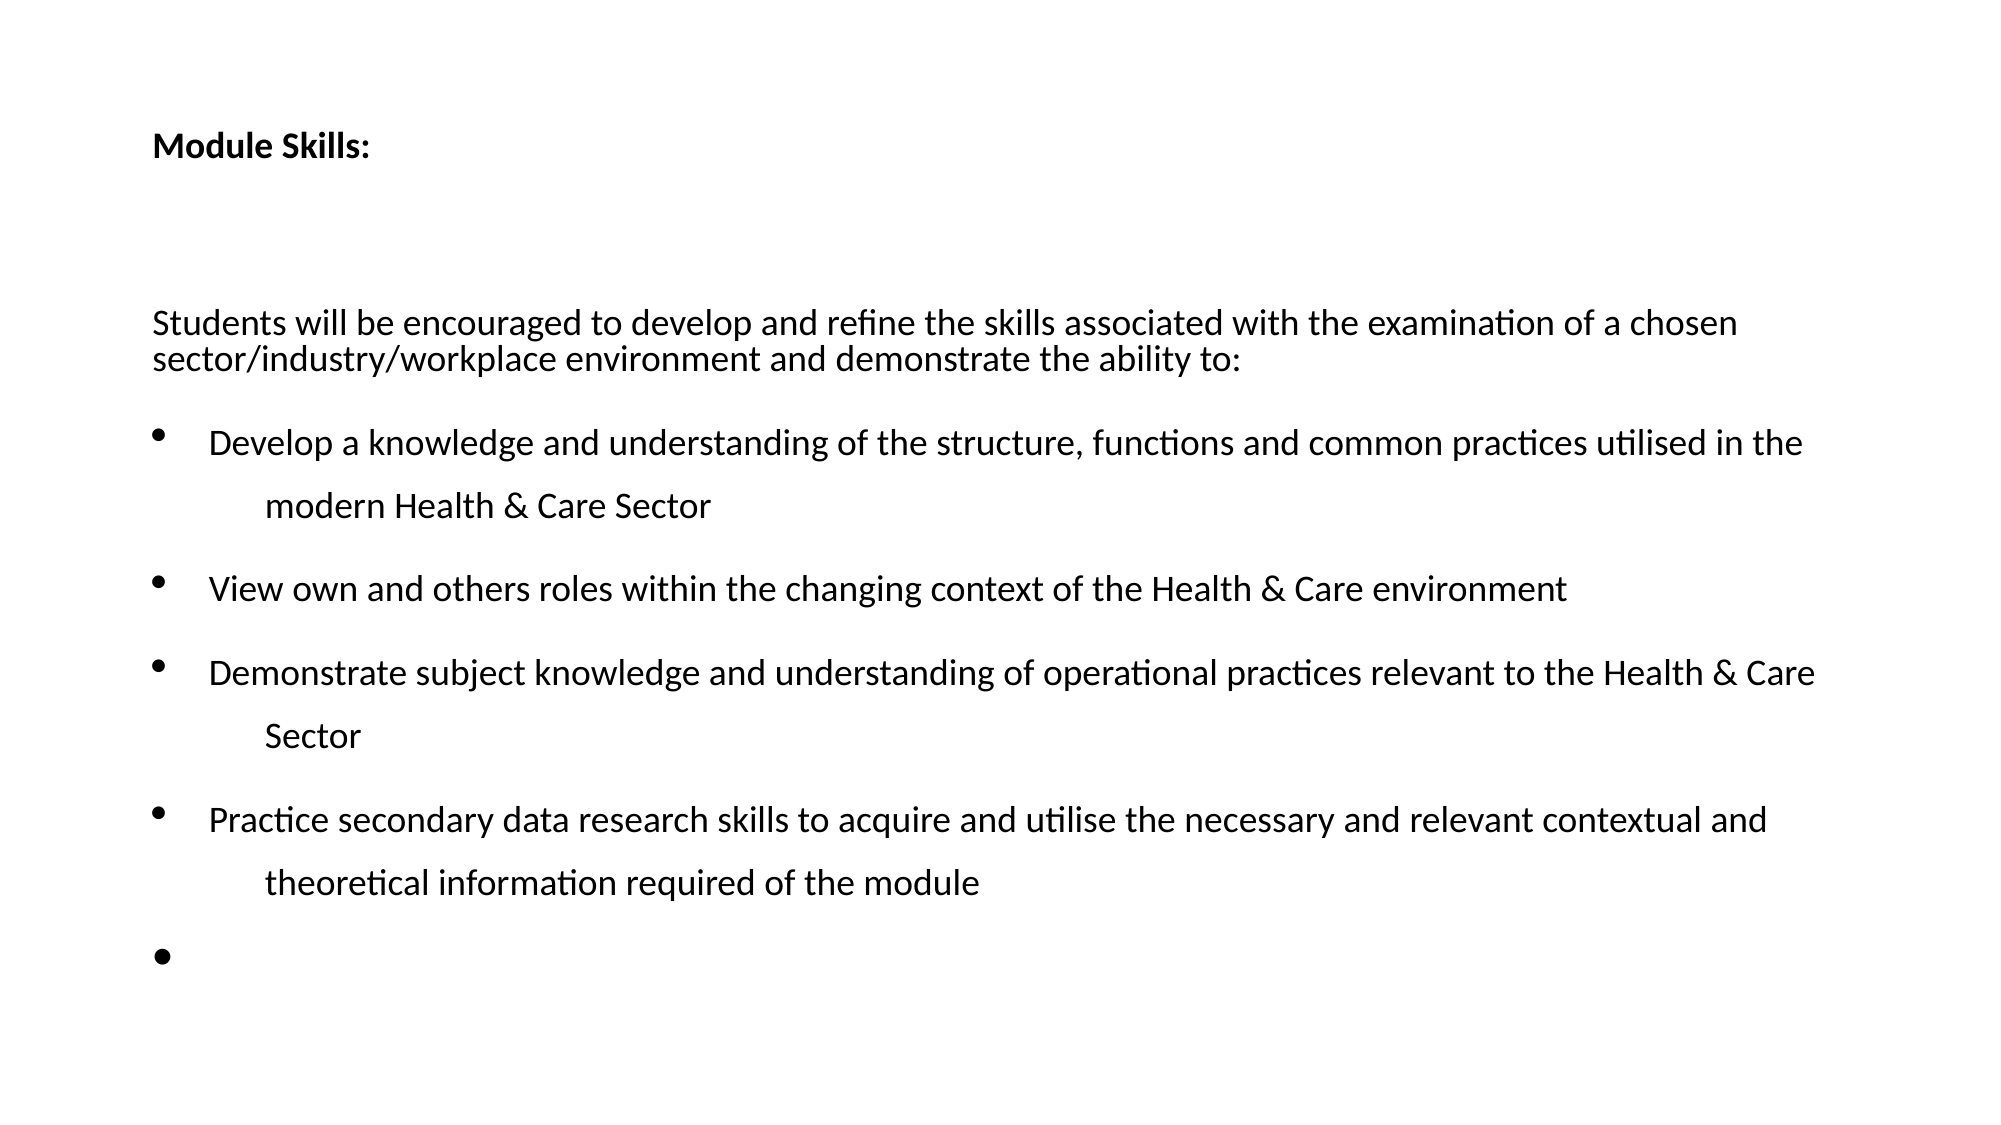

# Module Skills:
Students will be encouraged to develop and refine the skills associated with the examination of a chosen sector/industry/workplace environment and demonstrate the ability to:
Develop a knowledge and understanding of the structure, functions and common practices utilised in the modern Health & Care Sector
View own and others roles within the changing context of the Health & Care environment
Demonstrate subject knowledge and understanding of operational practices relevant to the Health & Care Sector
Practice secondary data research skills to acquire and utilise the necessary and relevant contextual and theoretical information required of the module